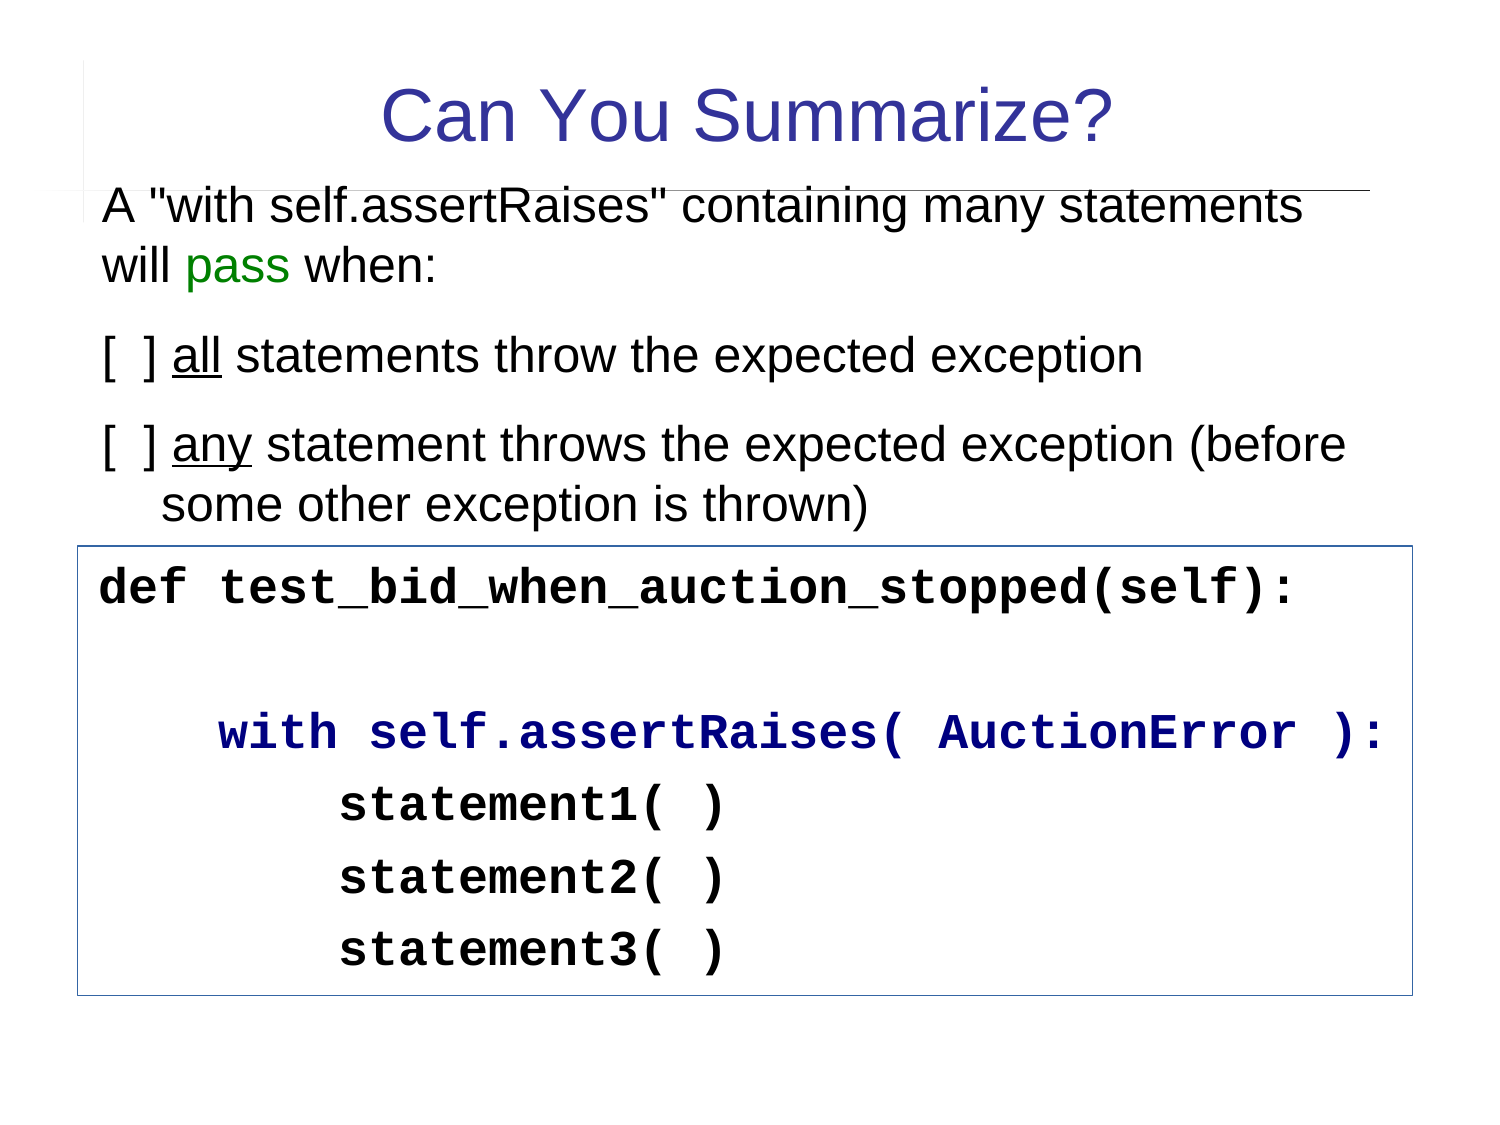

# Can You Summarize?
A "with self.assertRaises" containing many statements
will pass when:
[ ] all statements throw the expected exception
[ ] any statement throws the expected exception (before some other exception is thrown)
def test_bid_when_auction_stopped(self):
 with self.assertRaises( AuctionError ):
 statement1( )
 statement2( )
 statement3( )